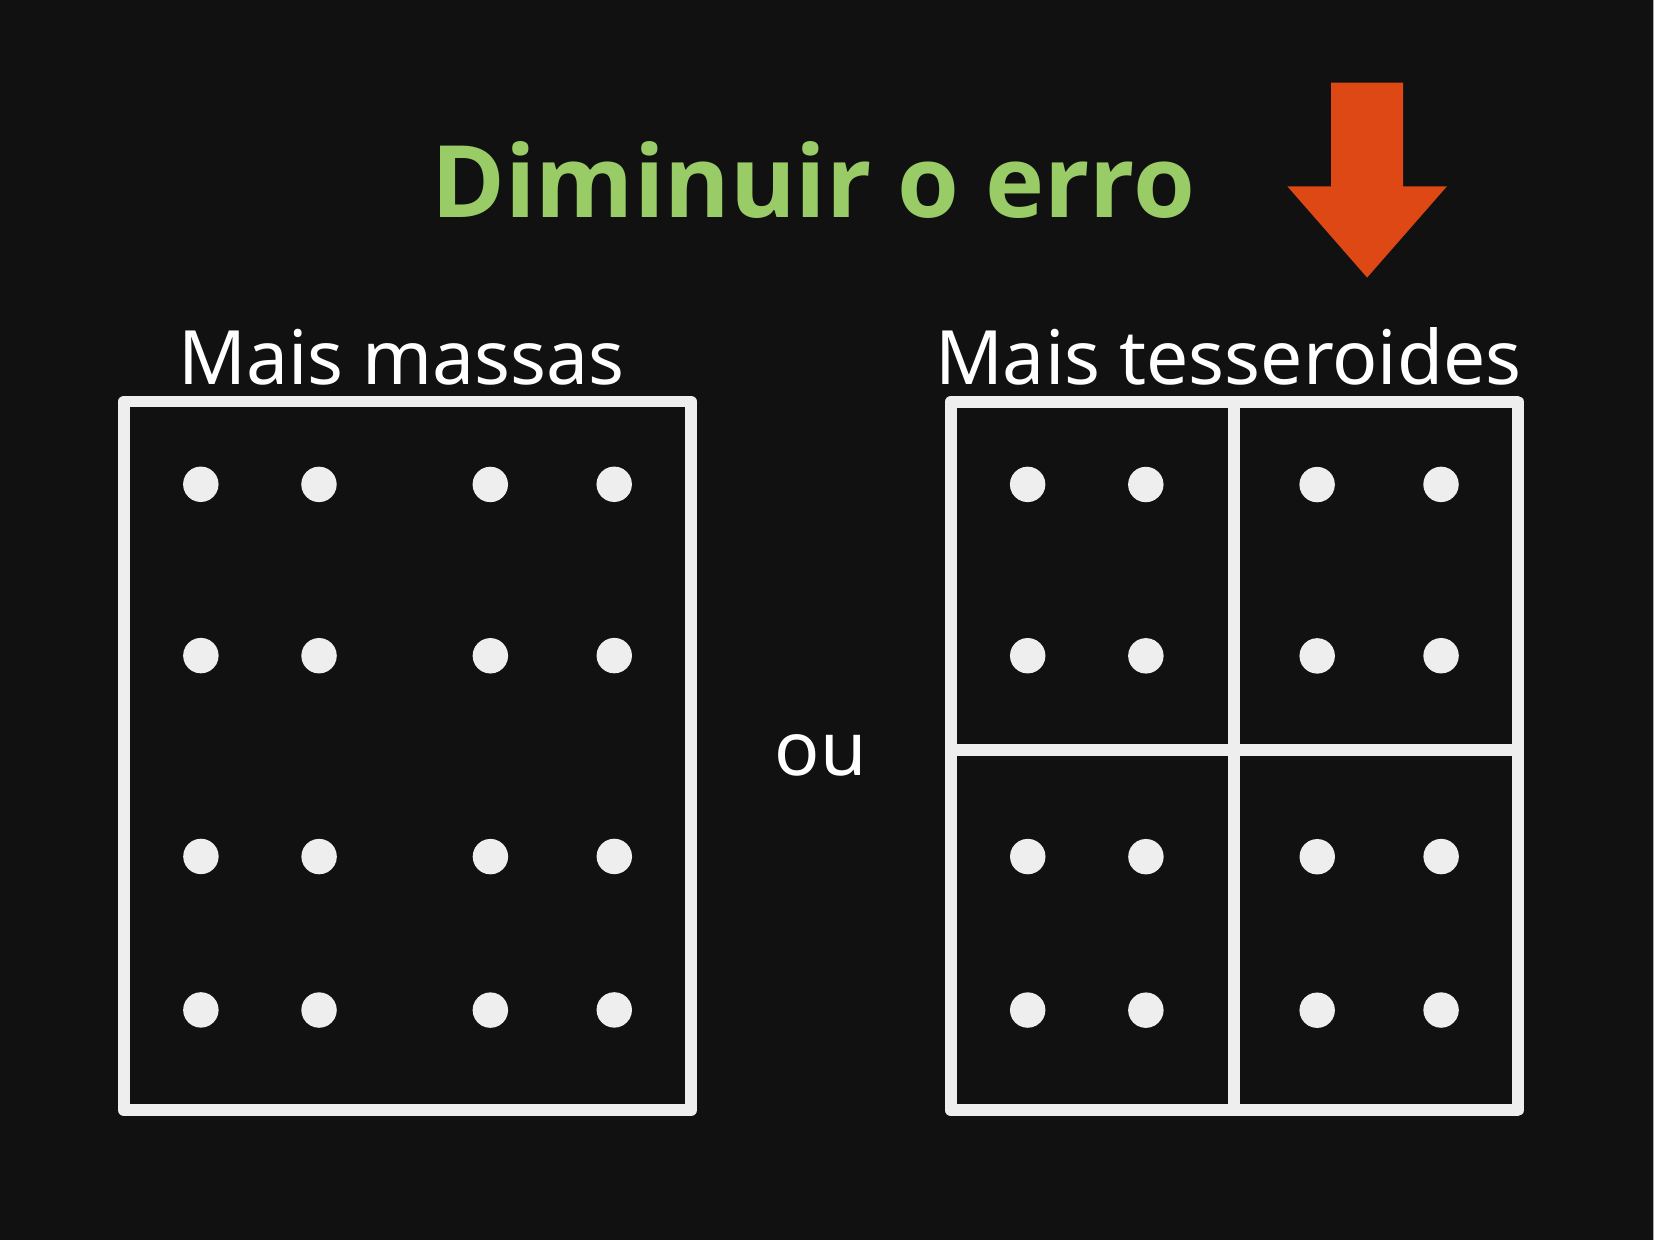

# Diminuir o erro
Mais massas
Mais tesseroides
ou